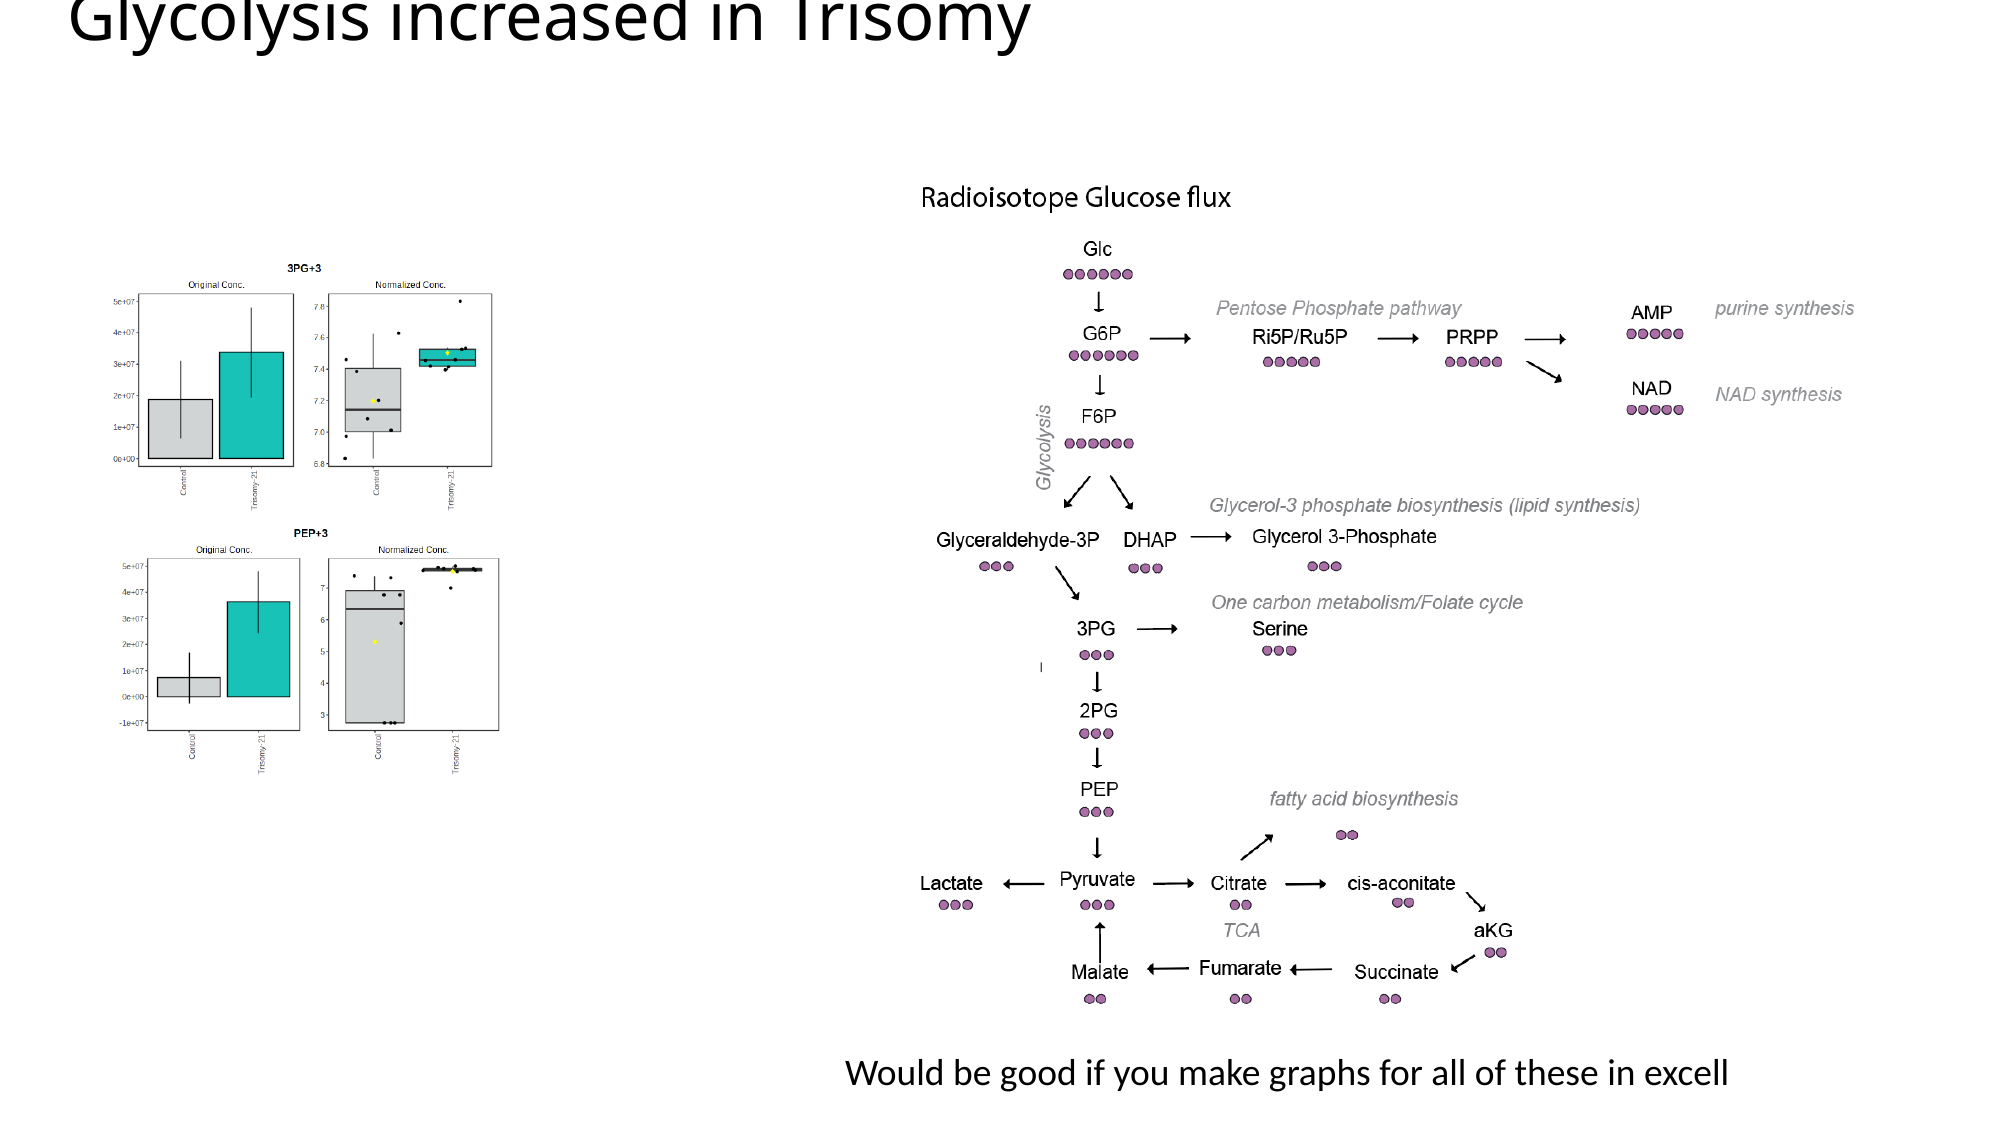

# Glycolysis increased in Trisomy
Would be good if you make graphs for all of these in excell